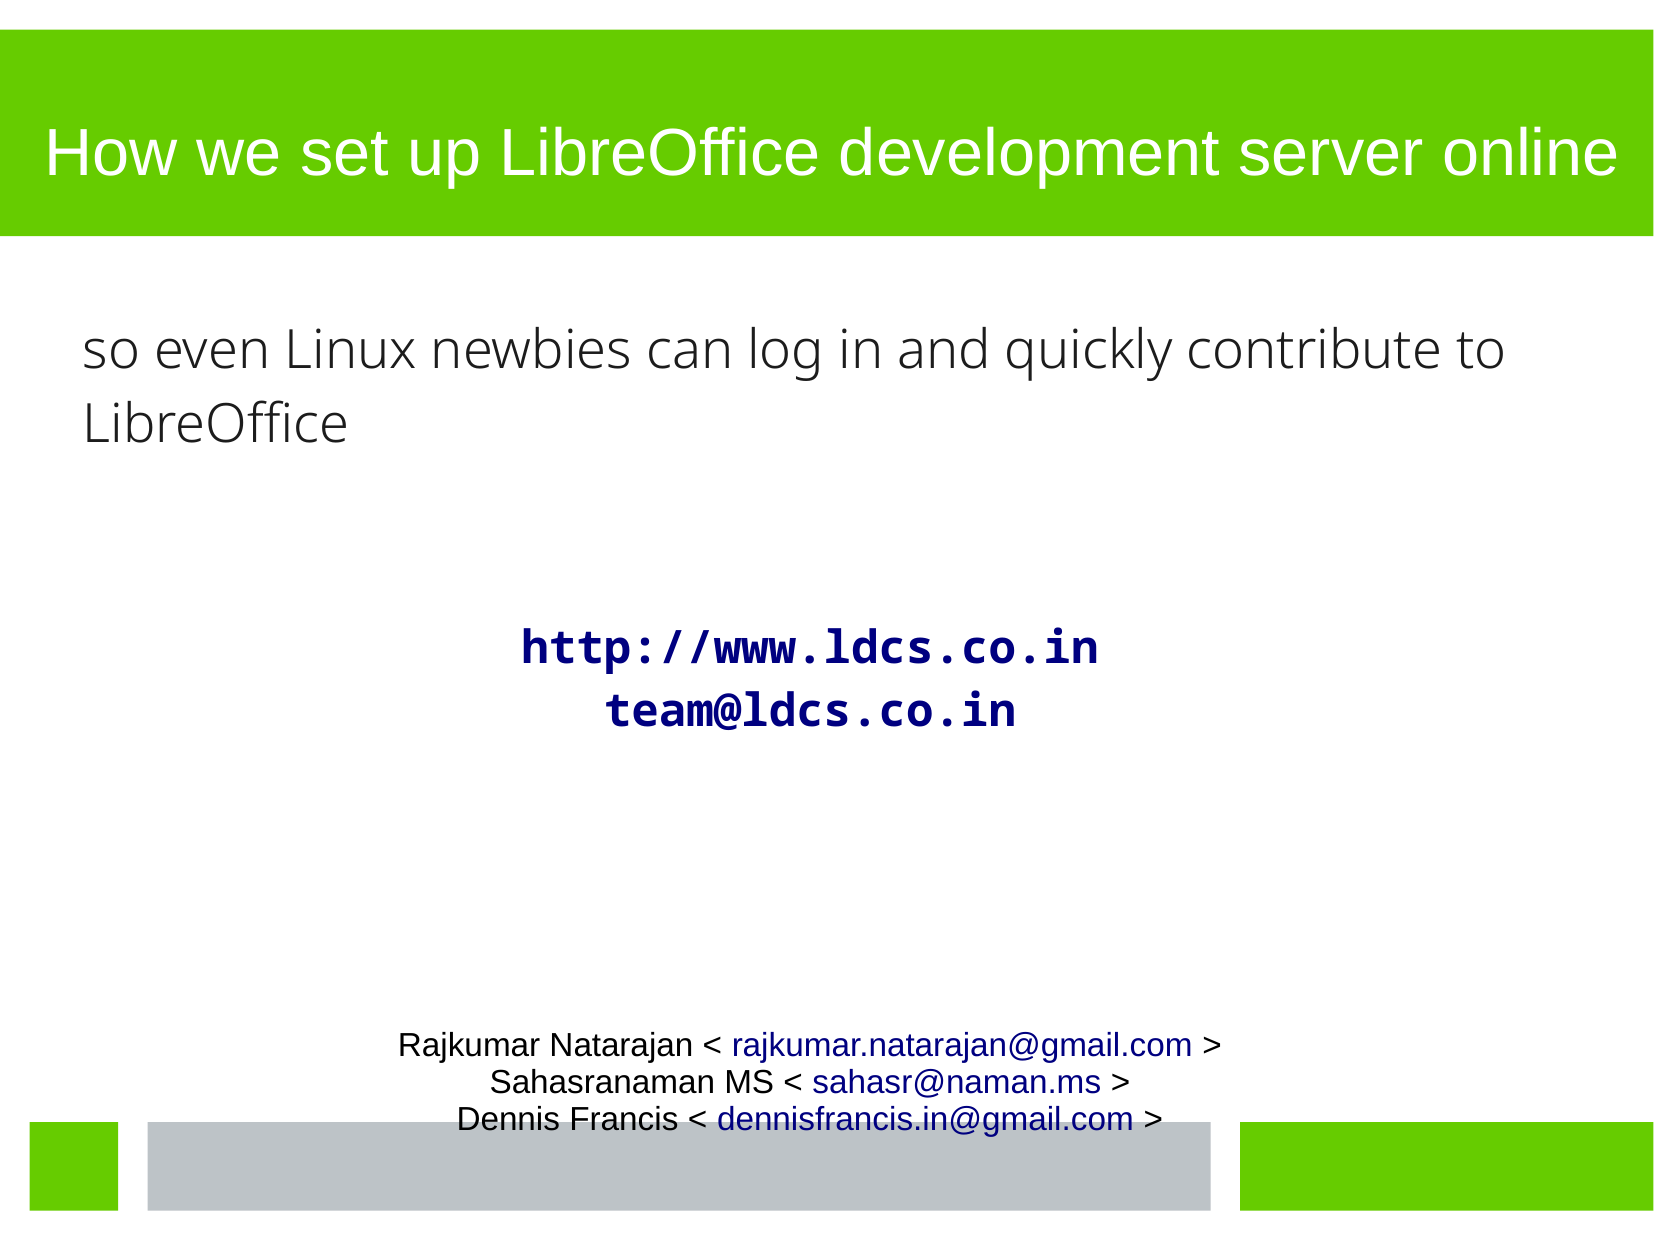

# How we set up LibreOffice development server online
so even Linux newbies can log in and quickly contribute to LibreOffice
http://www.ldcs.co.in
team@ldcs.co.in
Rajkumar Natarajan < rajkumar.natarajan@gmail.com >
Sahasranaman MS < sahasr@naman.ms >
Dennis Francis < dennisfrancis.in@gmail.com >